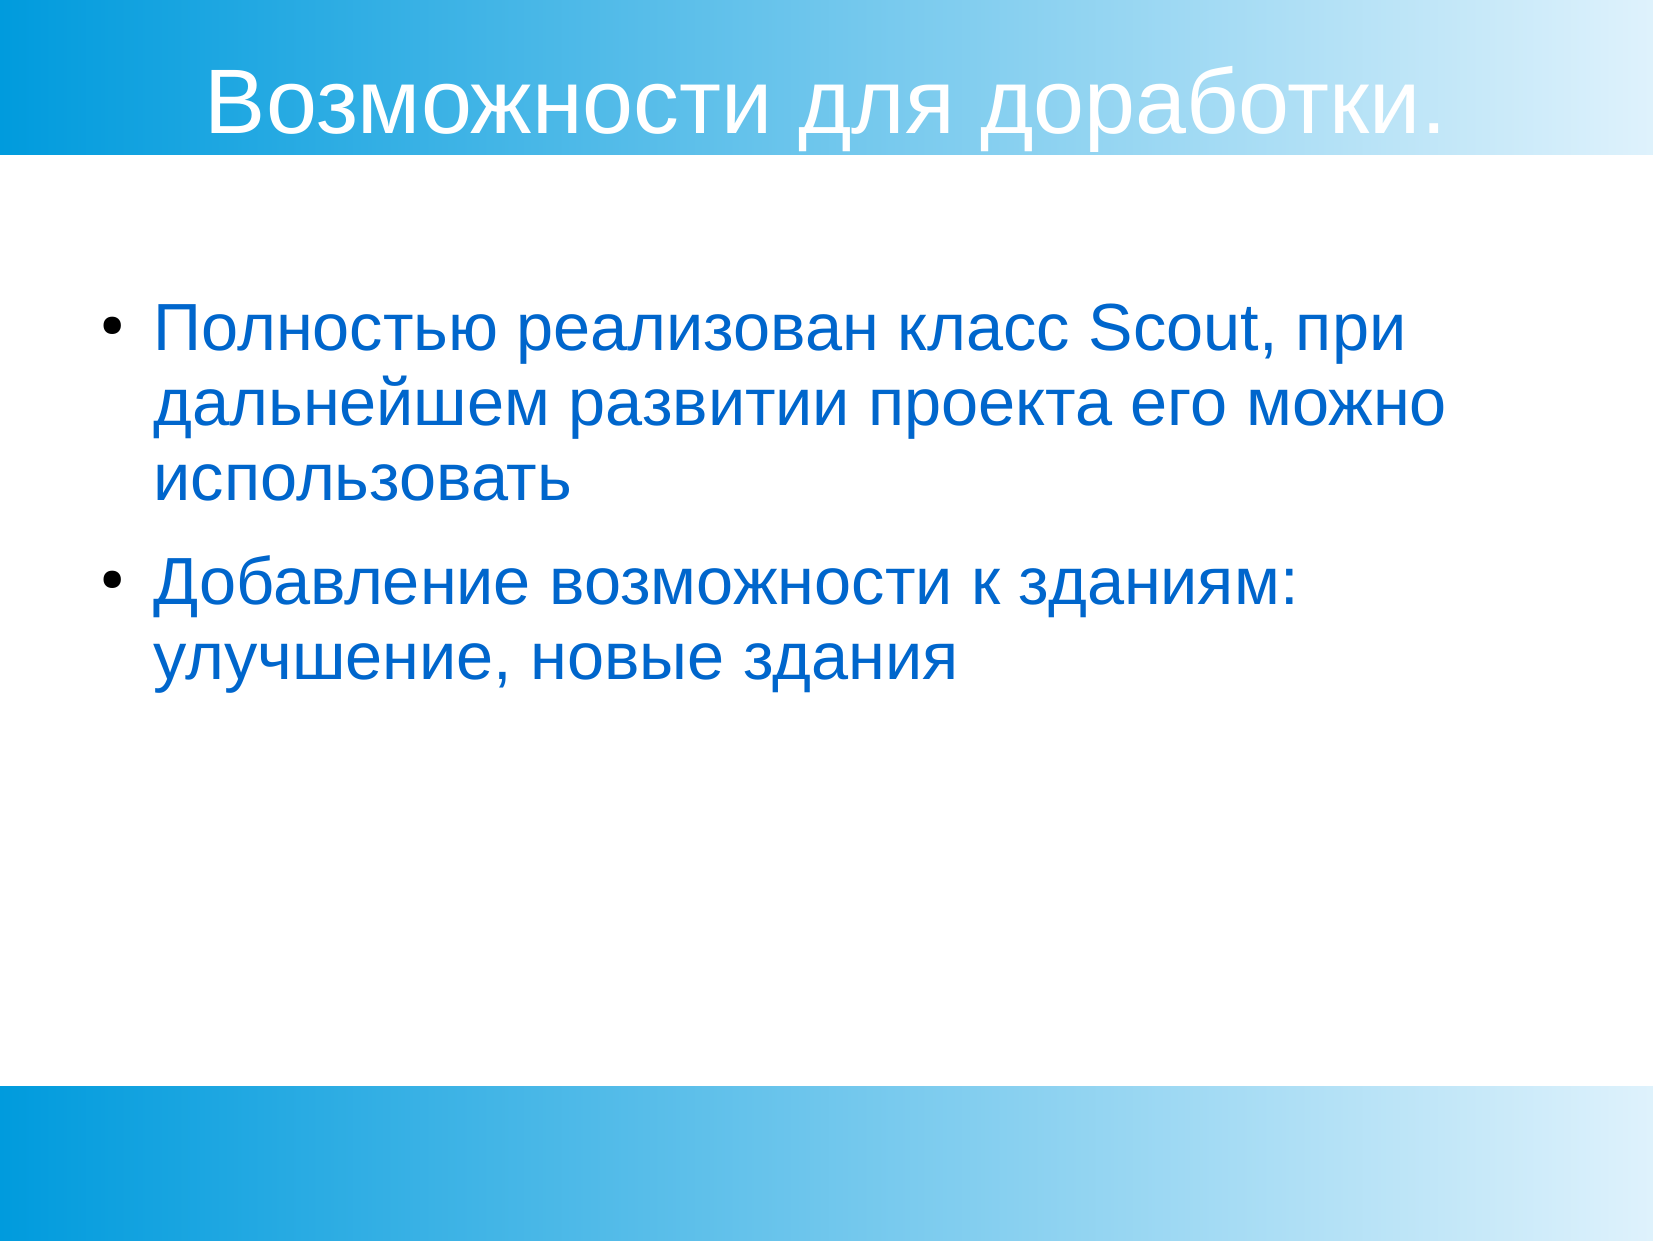

# Возможности для доработки.
Полностью реализован класс Scout, при дальнейшем развитии проекта его можно использовать
Добавление возможности к зданиям: улучшение, новые здания